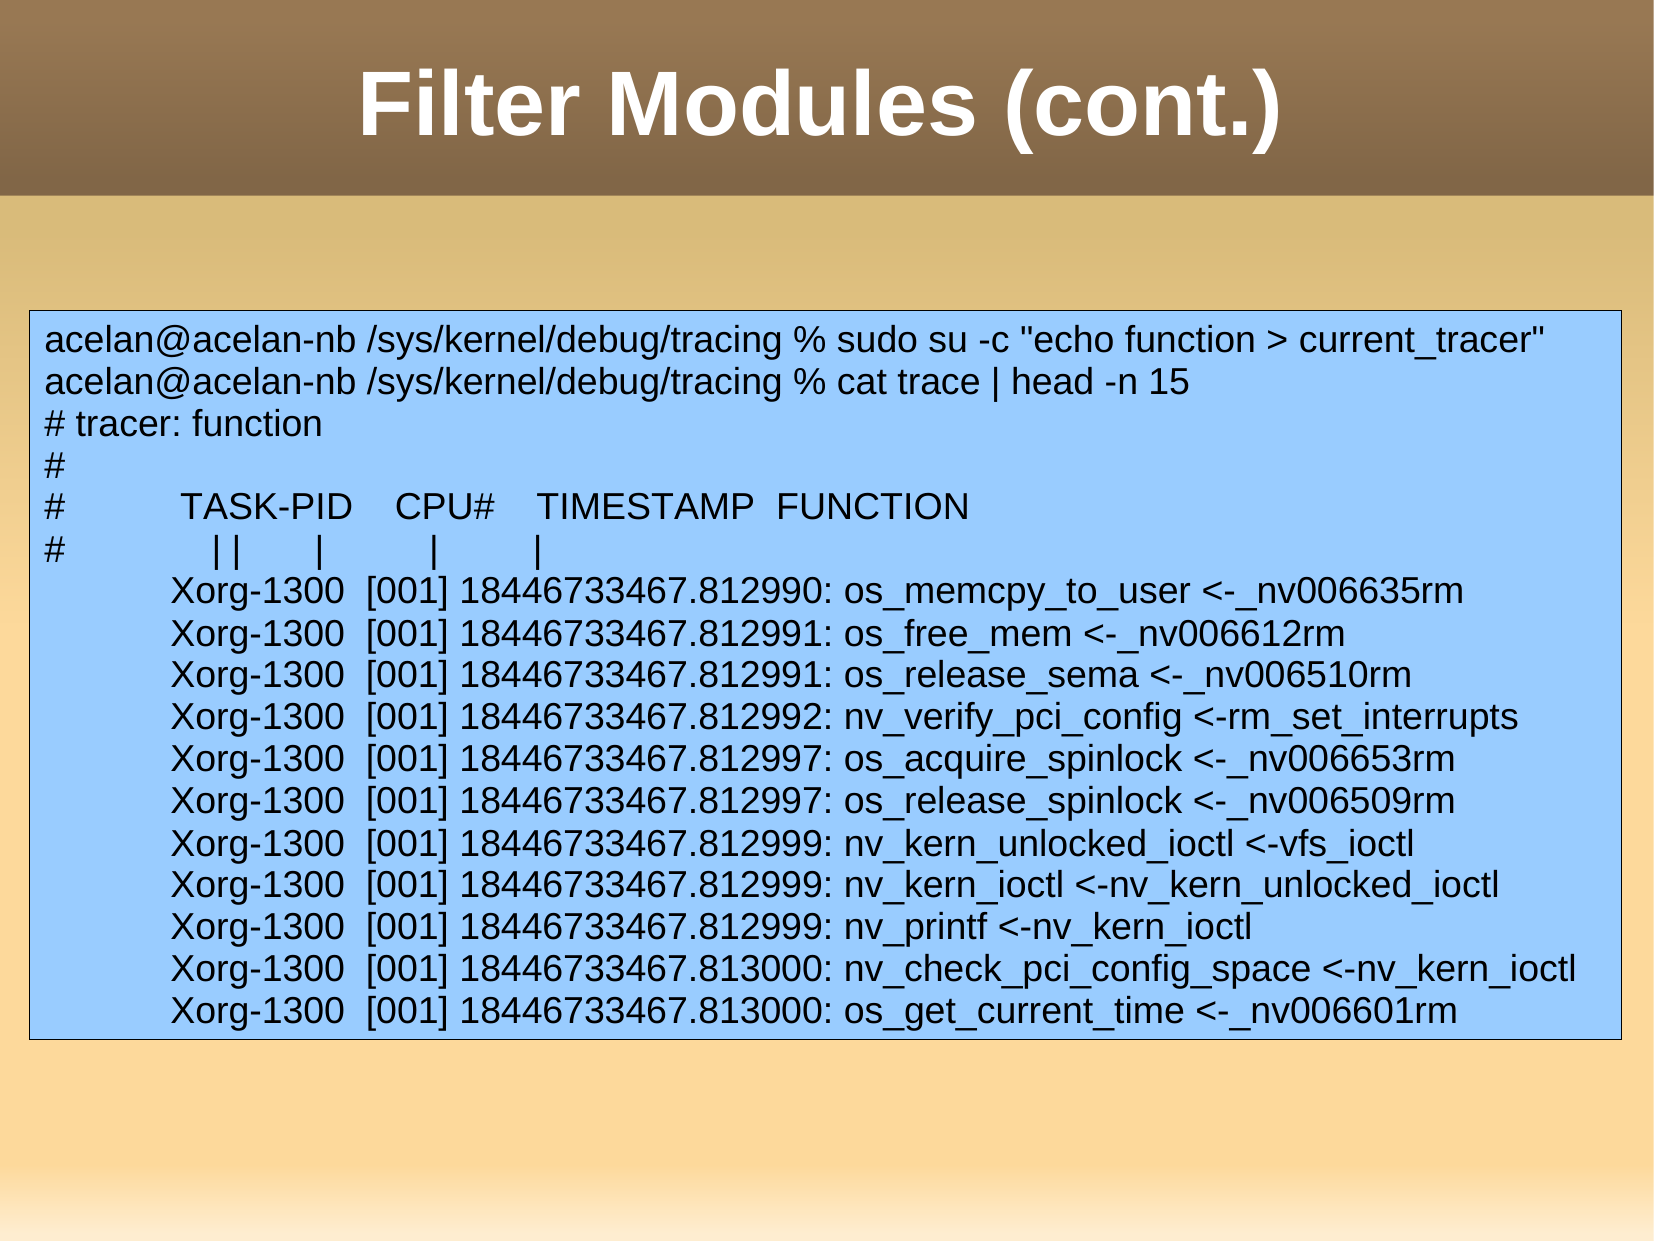

# Filter Modules (cont.)
acelan@acelan-nb /sys/kernel/debug/tracing % sudo su -c "echo function > current_tracer"
acelan@acelan-nb /sys/kernel/debug/tracing % cat trace | head -n 15
# tracer: function
#
# TASK-PID CPU# TIMESTAMP FUNCTION
# | | | | |
 Xorg-1300 [001] 18446733467.812990: os_memcpy_to_user <-_nv006635rm
 Xorg-1300 [001] 18446733467.812991: os_free_mem <-_nv006612rm
 Xorg-1300 [001] 18446733467.812991: os_release_sema <-_nv006510rm
 Xorg-1300 [001] 18446733467.812992: nv_verify_pci_config <-rm_set_interrupts
 Xorg-1300 [001] 18446733467.812997: os_acquire_spinlock <-_nv006653rm
 Xorg-1300 [001] 18446733467.812997: os_release_spinlock <-_nv006509rm
 Xorg-1300 [001] 18446733467.812999: nv_kern_unlocked_ioctl <-vfs_ioctl
 Xorg-1300 [001] 18446733467.812999: nv_kern_ioctl <-nv_kern_unlocked_ioctl
 Xorg-1300 [001] 18446733467.812999: nv_printf <-nv_kern_ioctl
 Xorg-1300 [001] 18446733467.813000: nv_check_pci_config_space <-nv_kern_ioctl
 Xorg-1300 [001] 18446733467.813000: os_get_current_time <-_nv006601rm